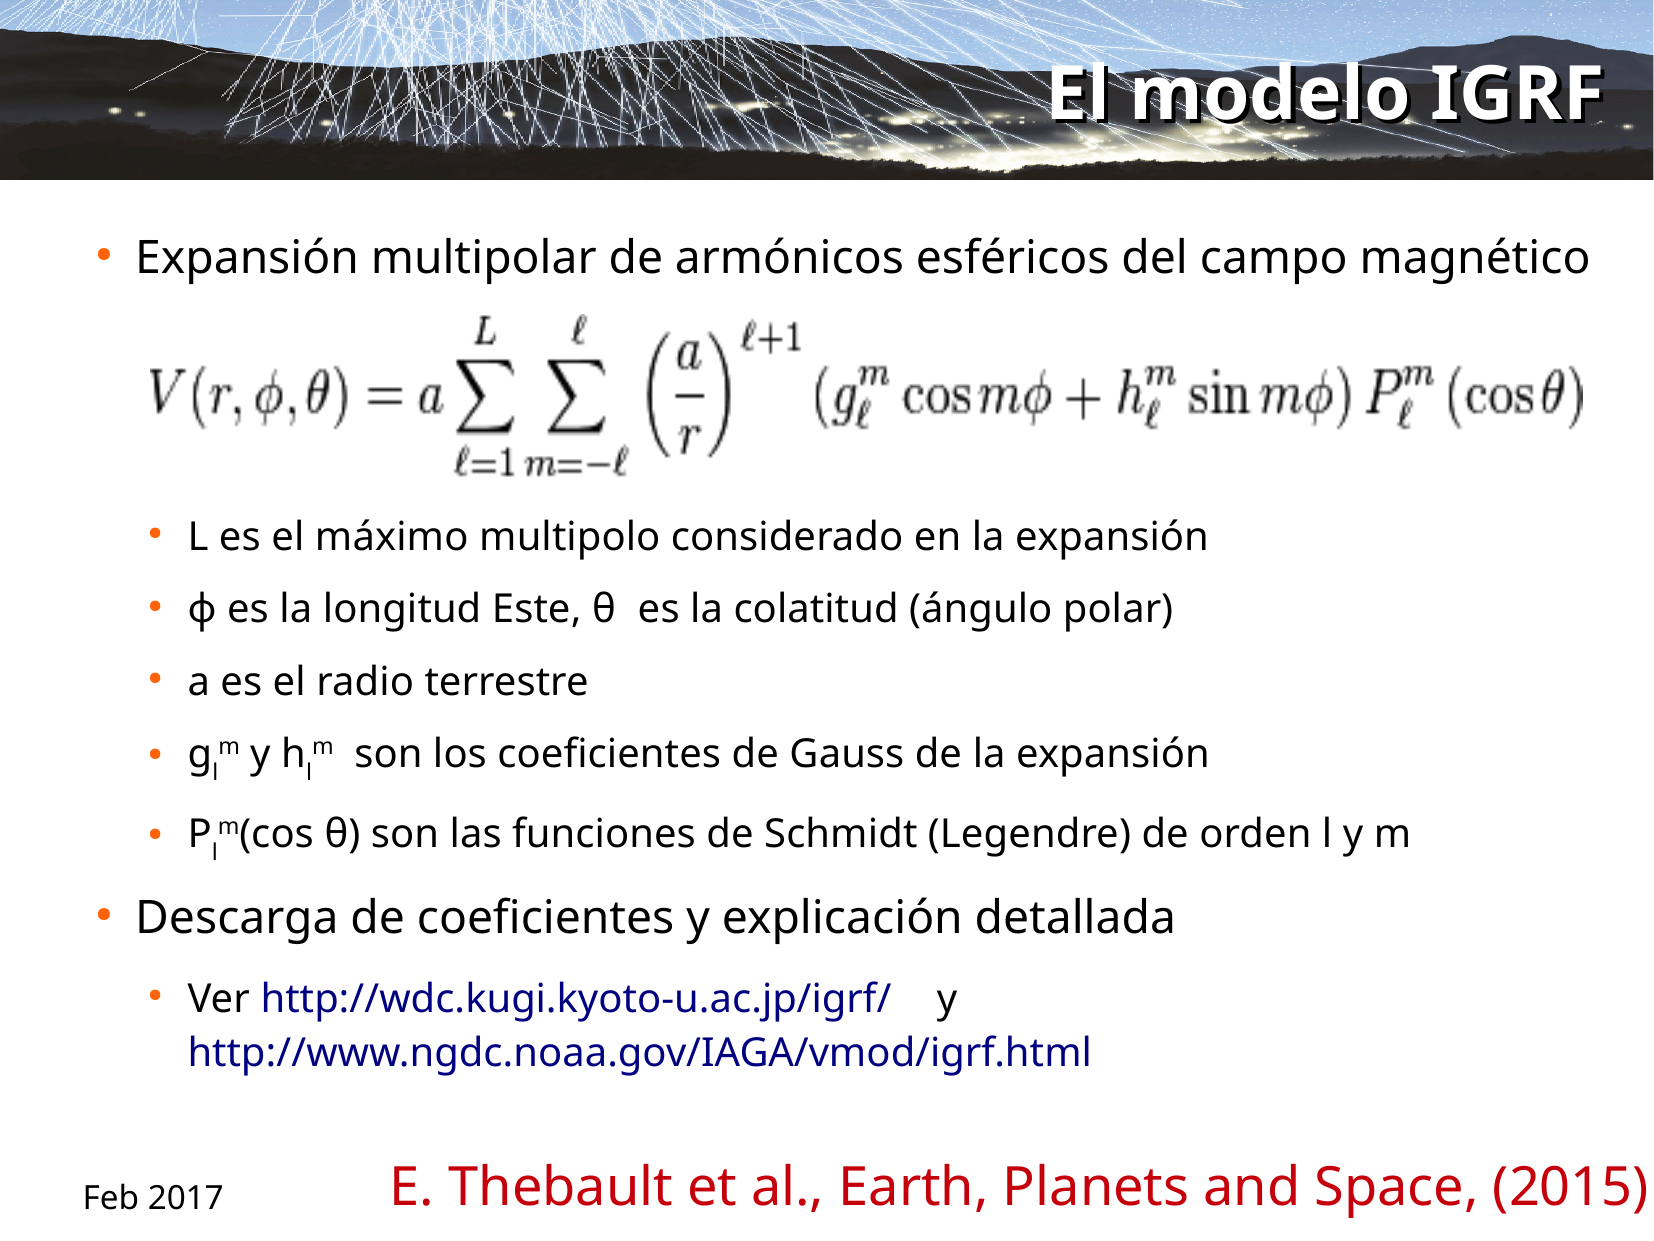

# El modelo IGRF
Expansión multipolar de armónicos esféricos del campo magnético
r=distancia radial al centro de la Tierra
L es el máximo multipolo considerado en la expansión
ϕ es la longitud Este, θ es la colatitud (ángulo polar)
a es el radio terrestre
glm y hlm son los coeficientes de Gauss de la expansión
Plm(cos θ) son las funciones de Schmidt (Legendre) de orden l y m
Descarga de coeficientes y explicación detallada
Ver http://wdc.kugi.kyoto-u.ac.jp/igrf/ y http://www.ngdc.noaa.gov/IAGA/vmod/igrf.html
E. Thebault et al., Earth, Planets and Space, (2015) 67:79
Feb 2017
Asorey - Chile - U02L02
18